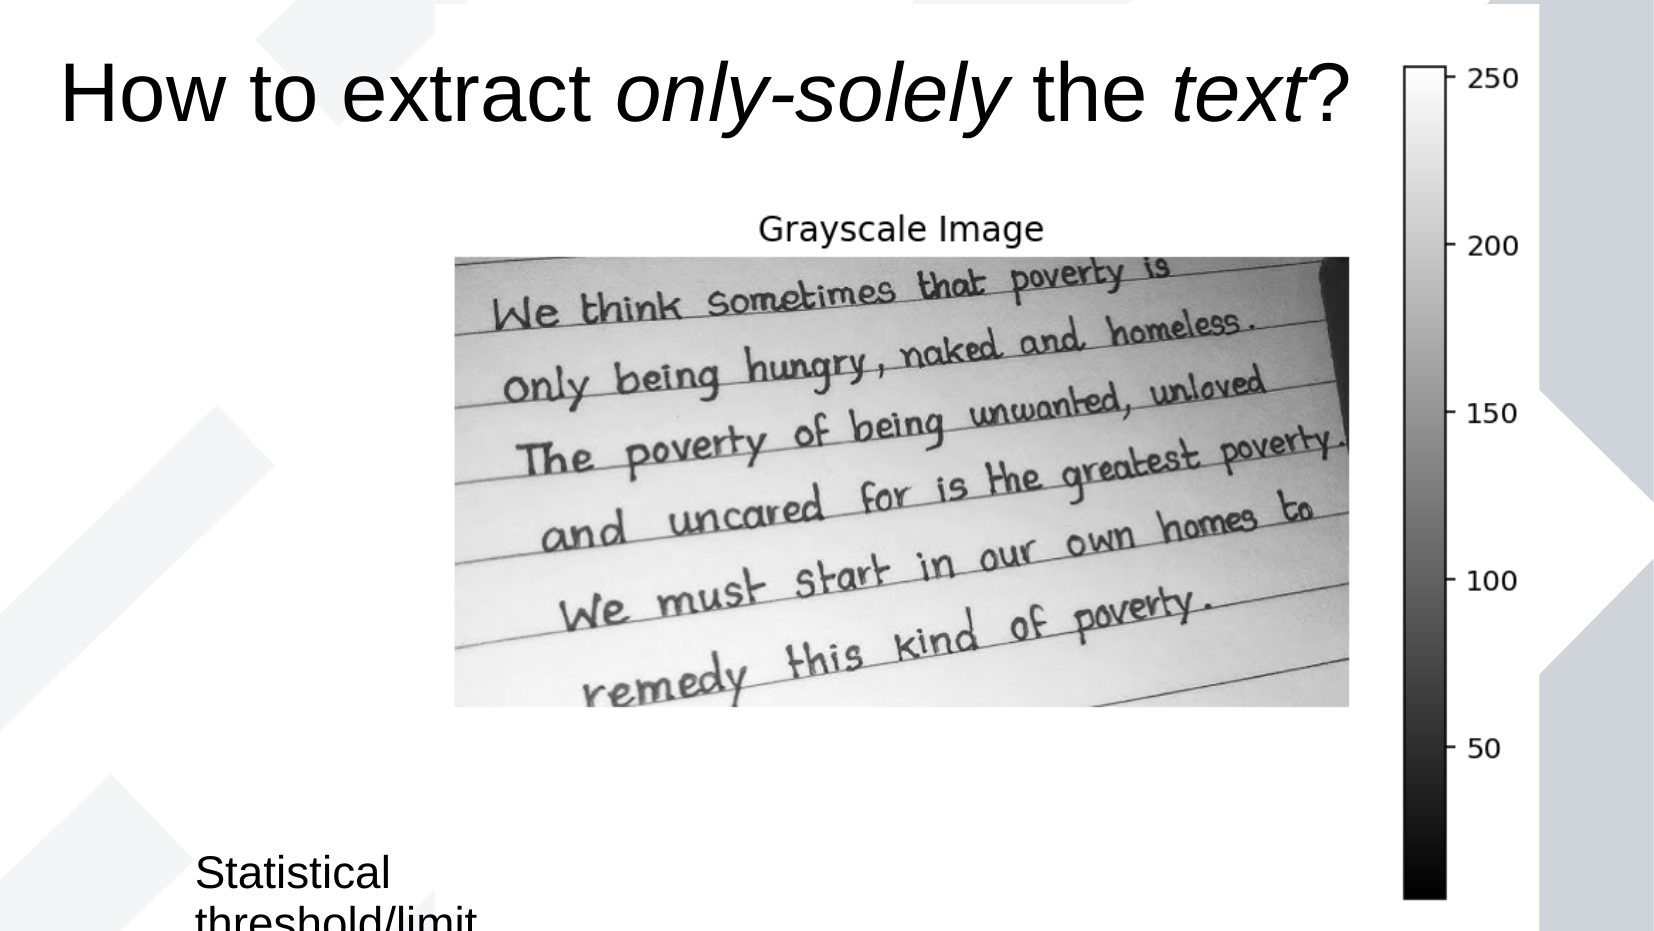

How to extract only-solely the text?
Statistical threshold/limit